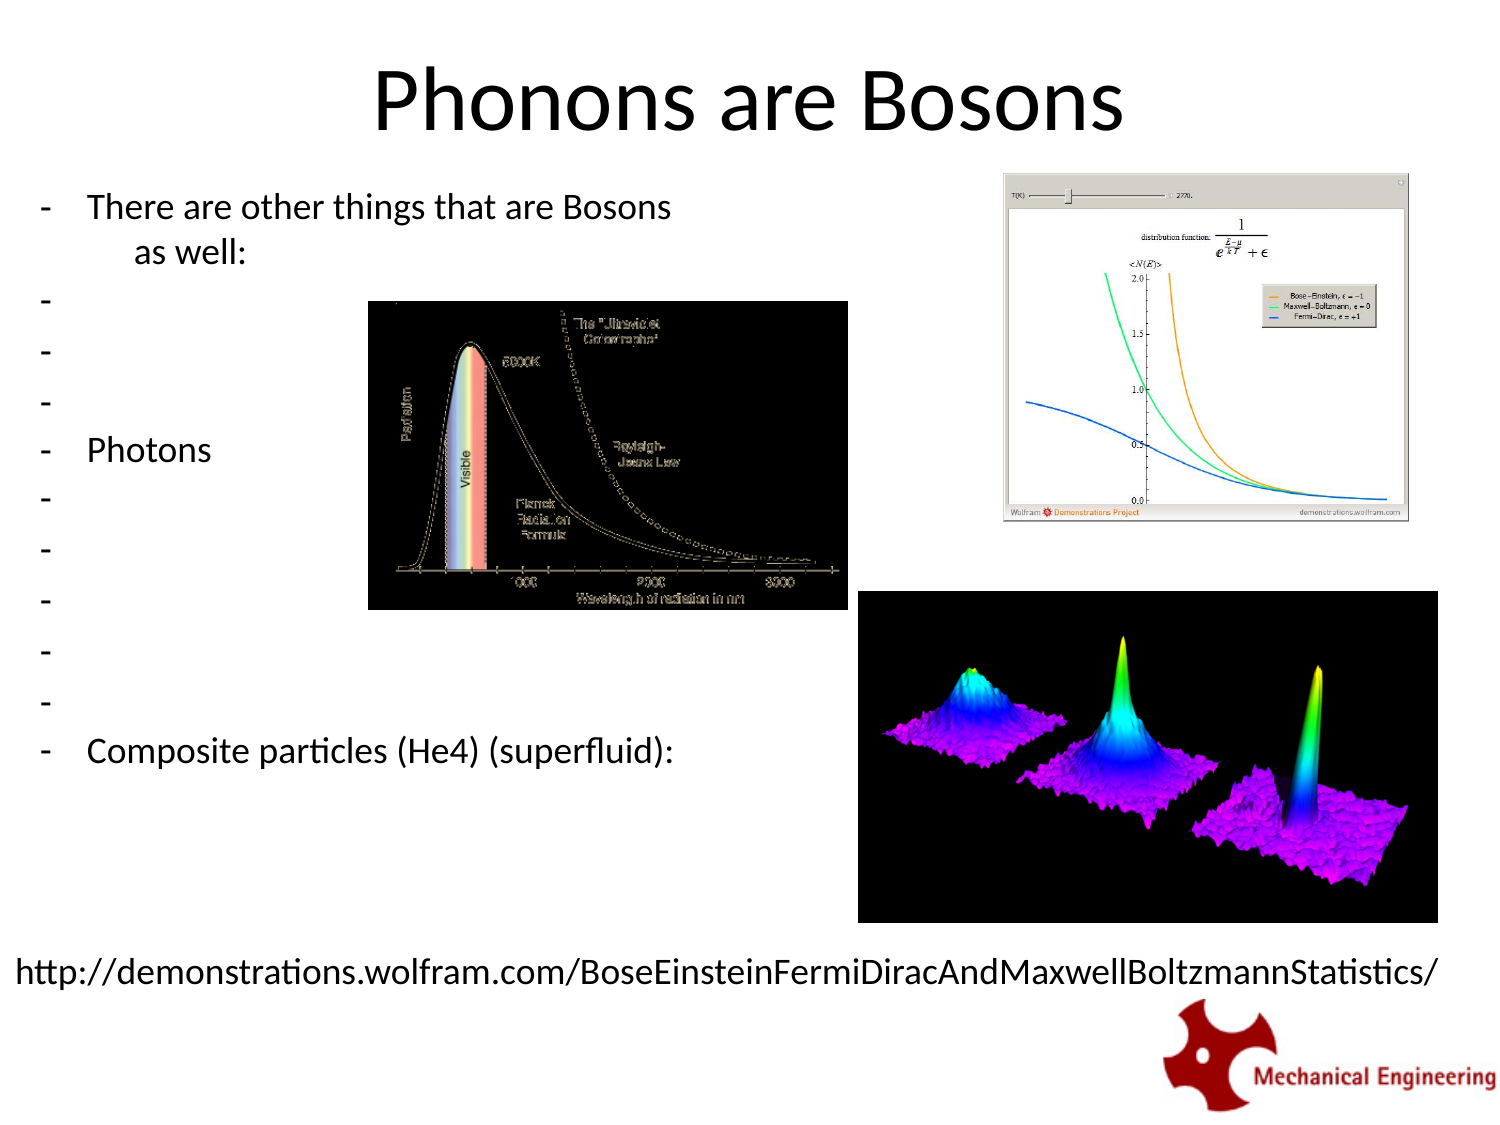

# Phonons are Bosons
There are other things that are Bosons as well:
Photons
Composite particles (He4) (superfluid):
http://demonstrations.wolfram.com/BoseEinsteinFermiDiracAndMaxwellBoltzmannStatistics/